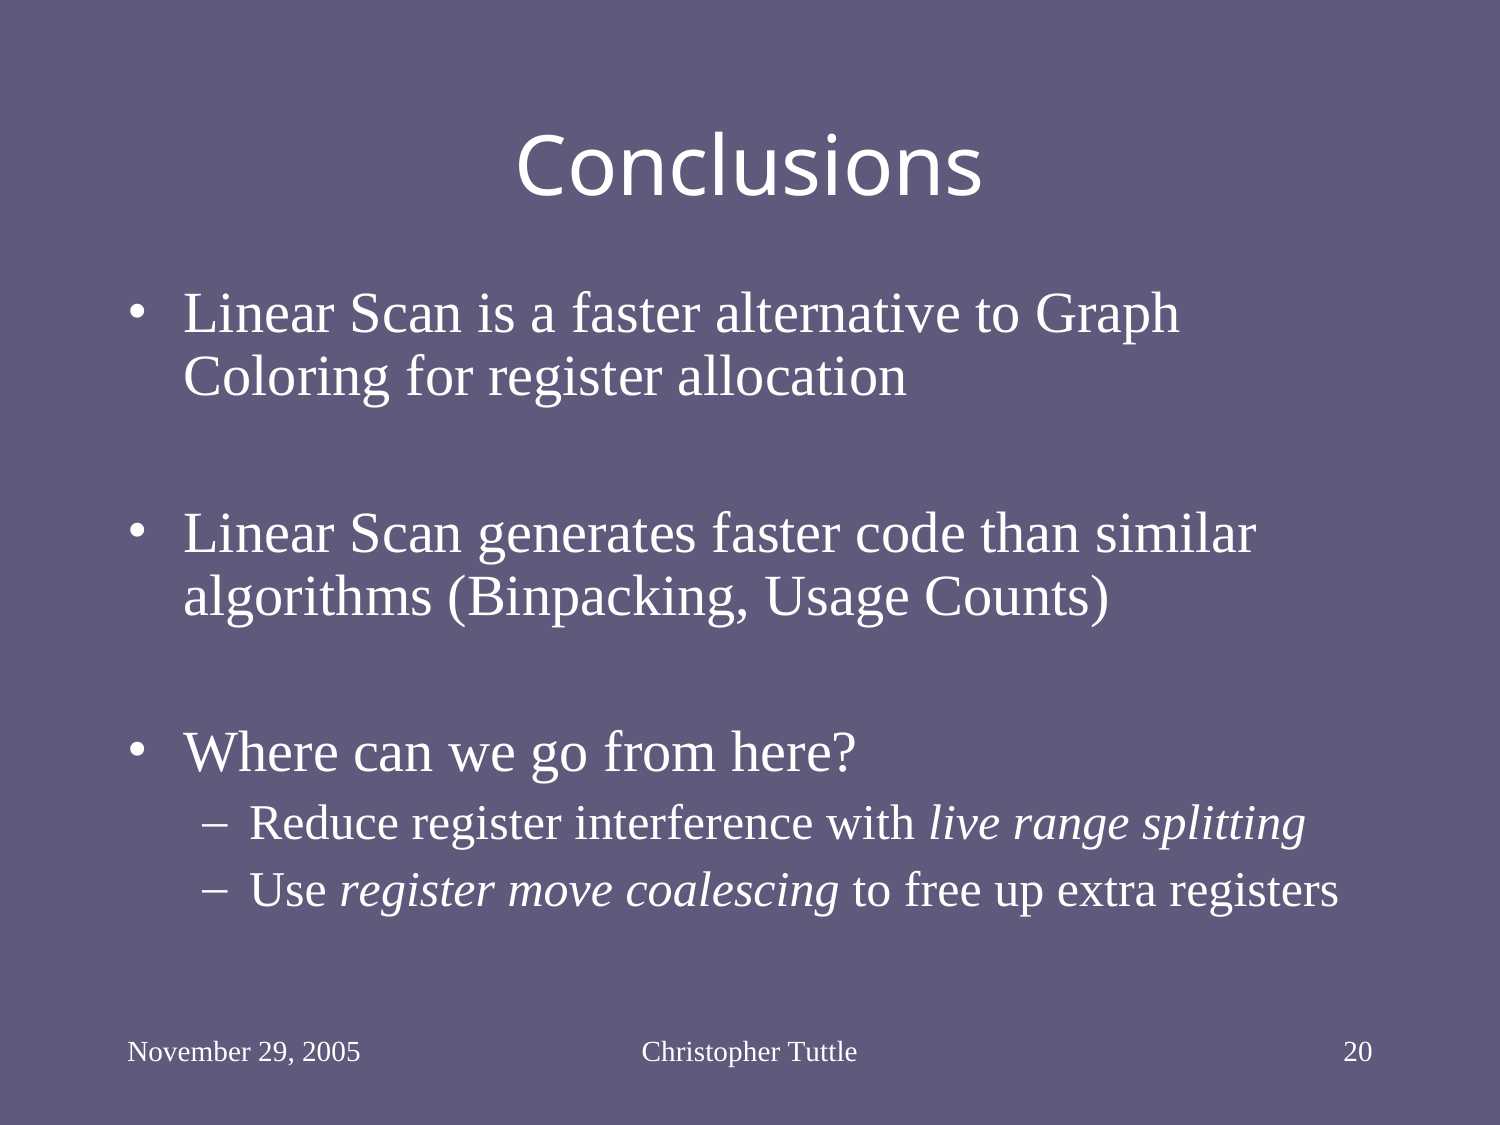

# Conclusions
Linear Scan is a faster alternative to Graph Coloring for register allocation
Linear Scan generates faster code than similar algorithms (Binpacking, Usage Counts)
Where can we go from here?
Reduce register interference with live range splitting
Use register move coalescing to free up extra registers
November 29, 2005
Christopher Tuttle
20